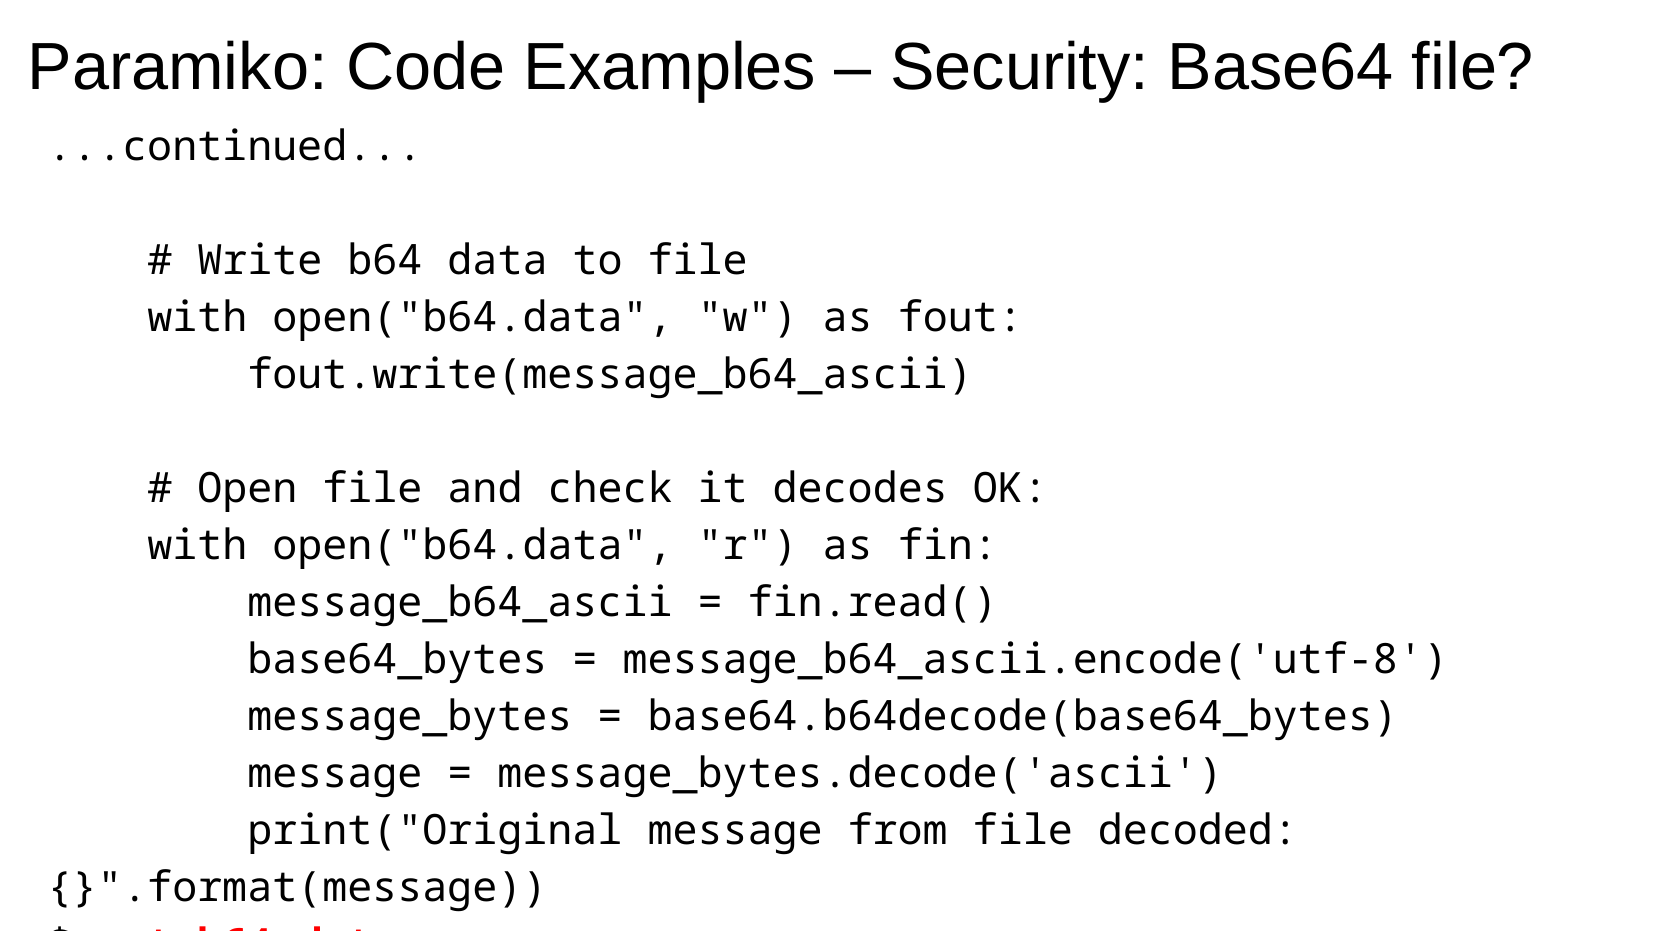

# Paramiko: Code Examples – Security: Base64 file?
...continued...
 # Write b64 data to file
 with open("b64.data", "w") as fout:
 fout.write(message_b64_ascii)
 # Open file and check it decodes OK:
 with open("b64.data", "r") as fin:
 message_b64_ascii = fin.read()
 base64_bytes = message_b64_ascii.encode('utf-8')
 message_bytes = base64.b64decode(base64_bytes)
 message = message_bytes.decode('ascii')
 print("Original message from file decoded:{}".format(message))
$ cat b64.data
U0VSVkVMjA1LjEwMCcsIFBPUlQ9MjAU9J2lasdycycsIFBBU1NXT1JEPSdkasdZWN0GFuZCc=